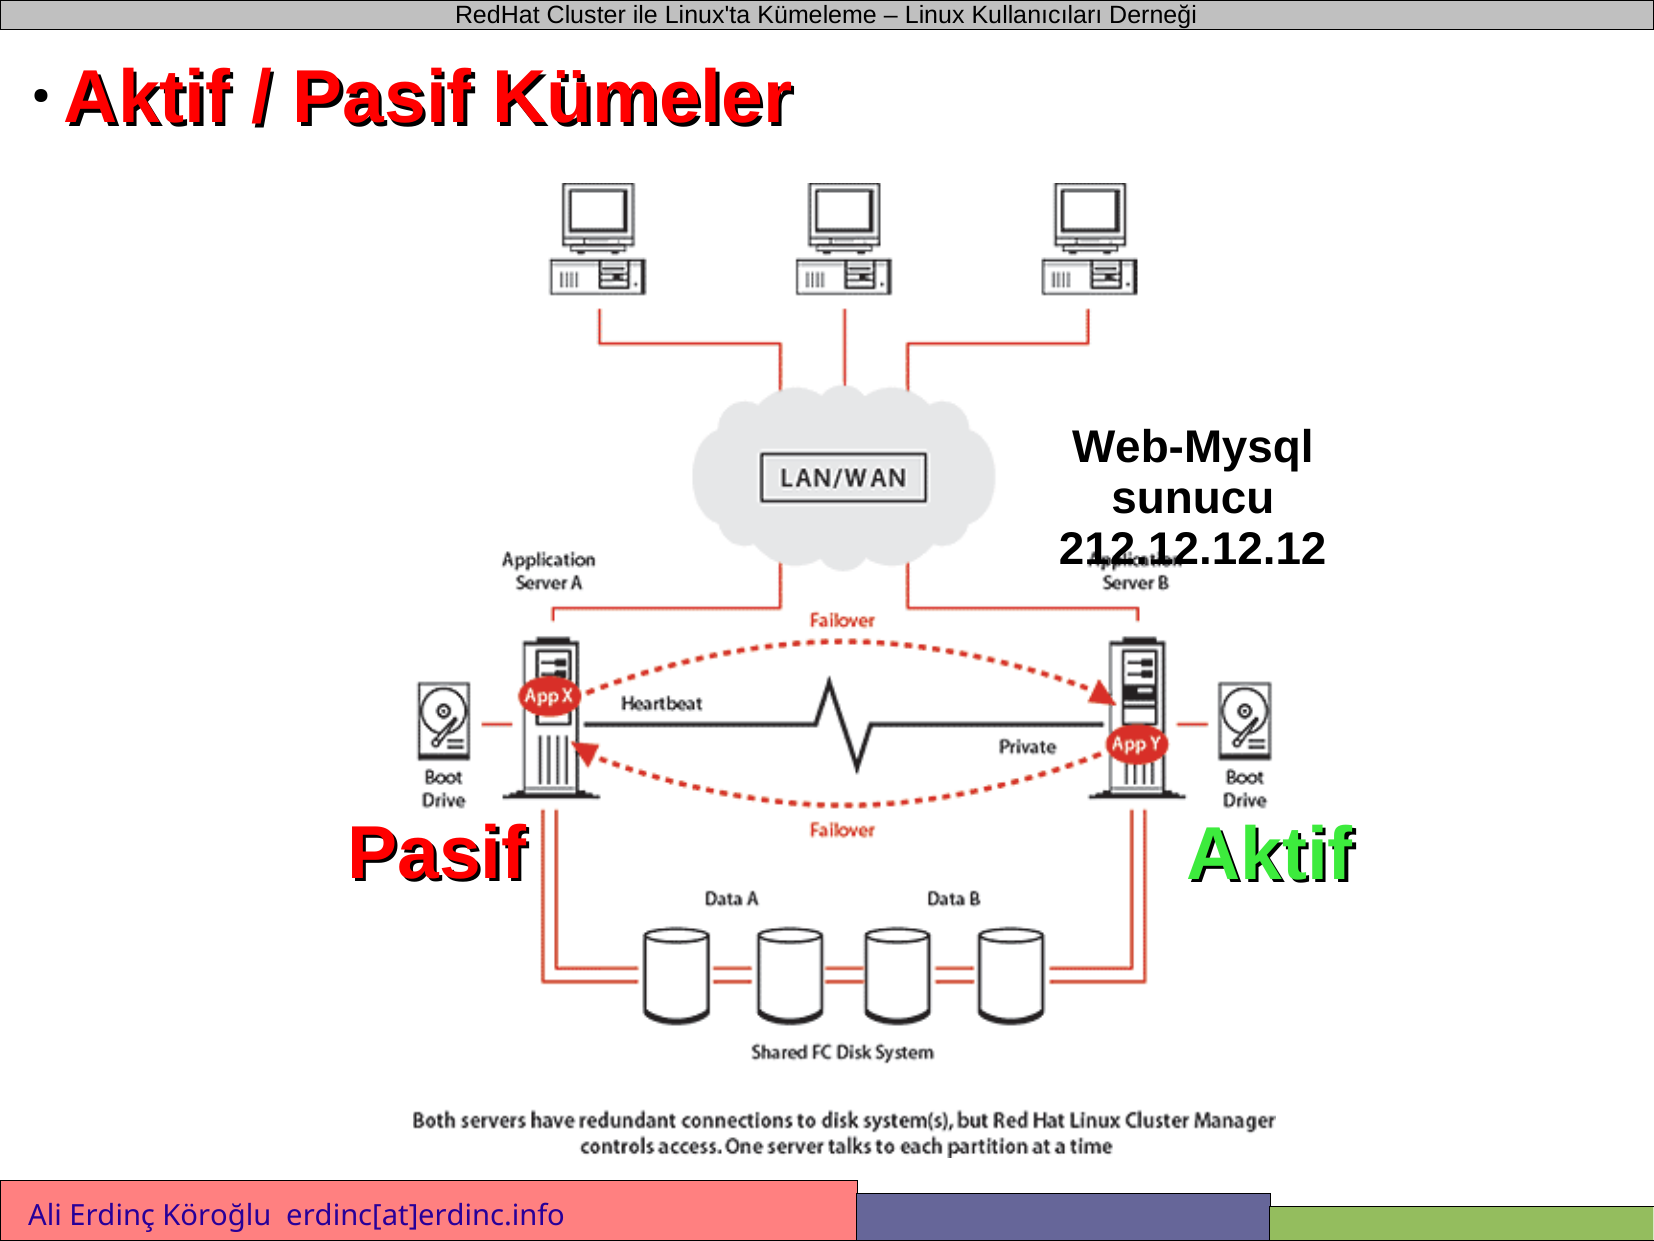

RedHat Cluster ile Linux'ta Kümeleme – Linux Kullanıcıları Derneği
 Aktif / Pasif Kümeler
Web-Mysql sunucu
212.12.12.12
 Pasif
 Aktif
Ali Erdinç Köroğlu erdinc[at]erdinc.info http://www.erdinc.info